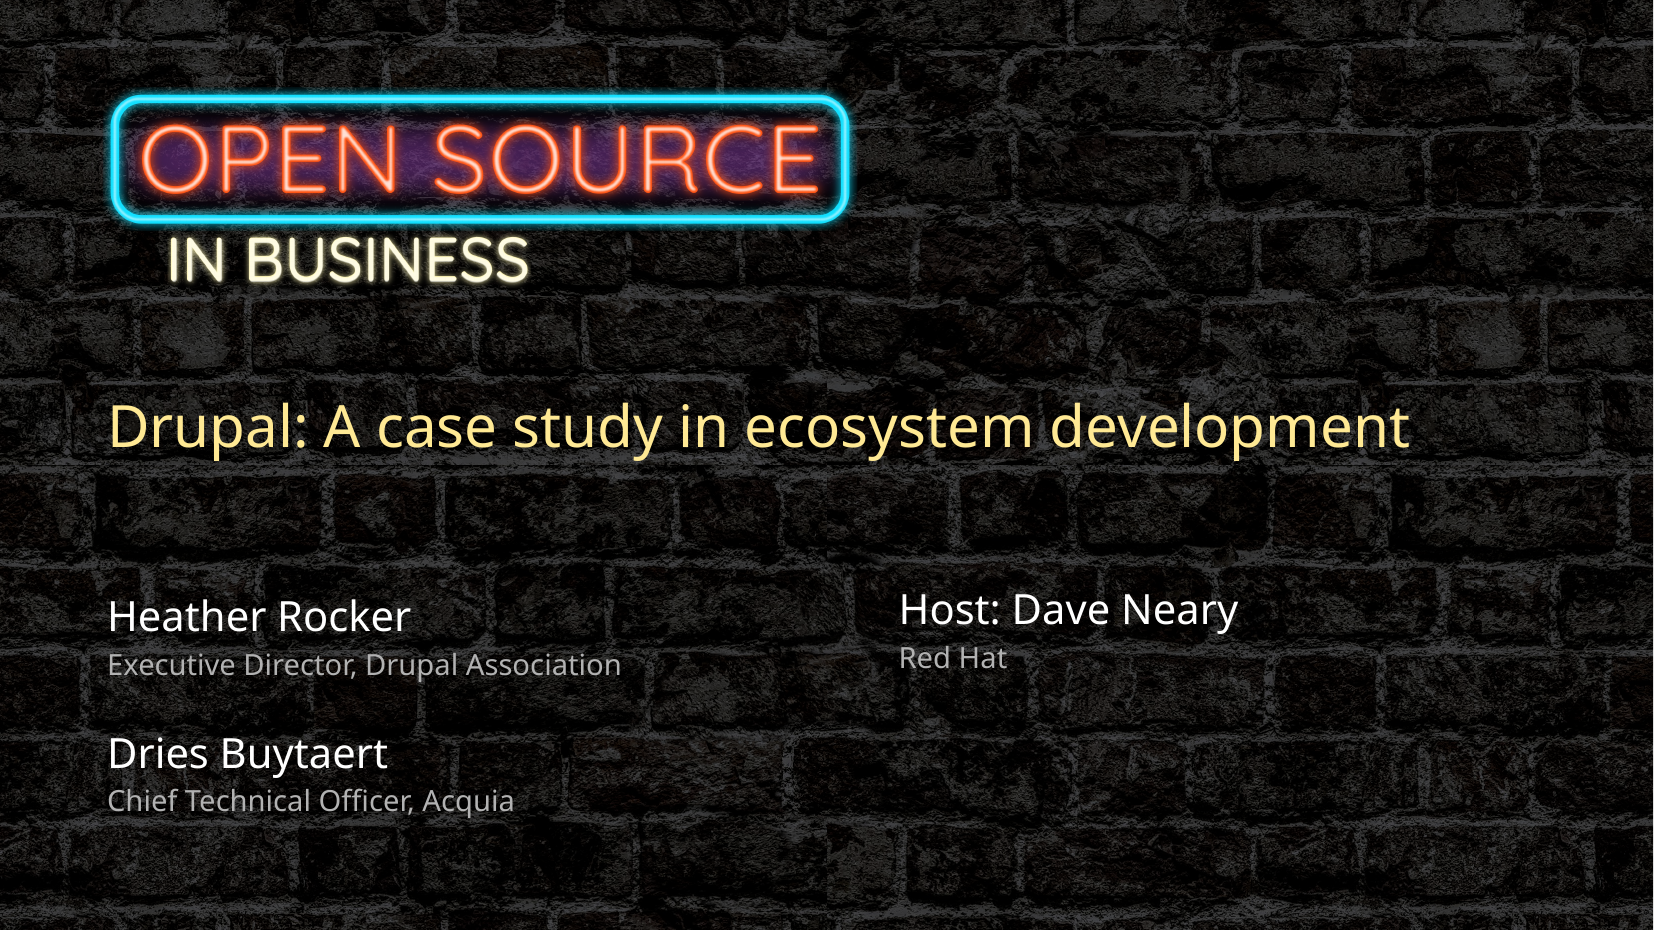

# Drupal: A case study in ecosystem development
Host: Dave Neary
Red Hat
Heather Rocker
Executive Director, Drupal Association
Dries Buytaert
Chief Technical Officer, Acquia